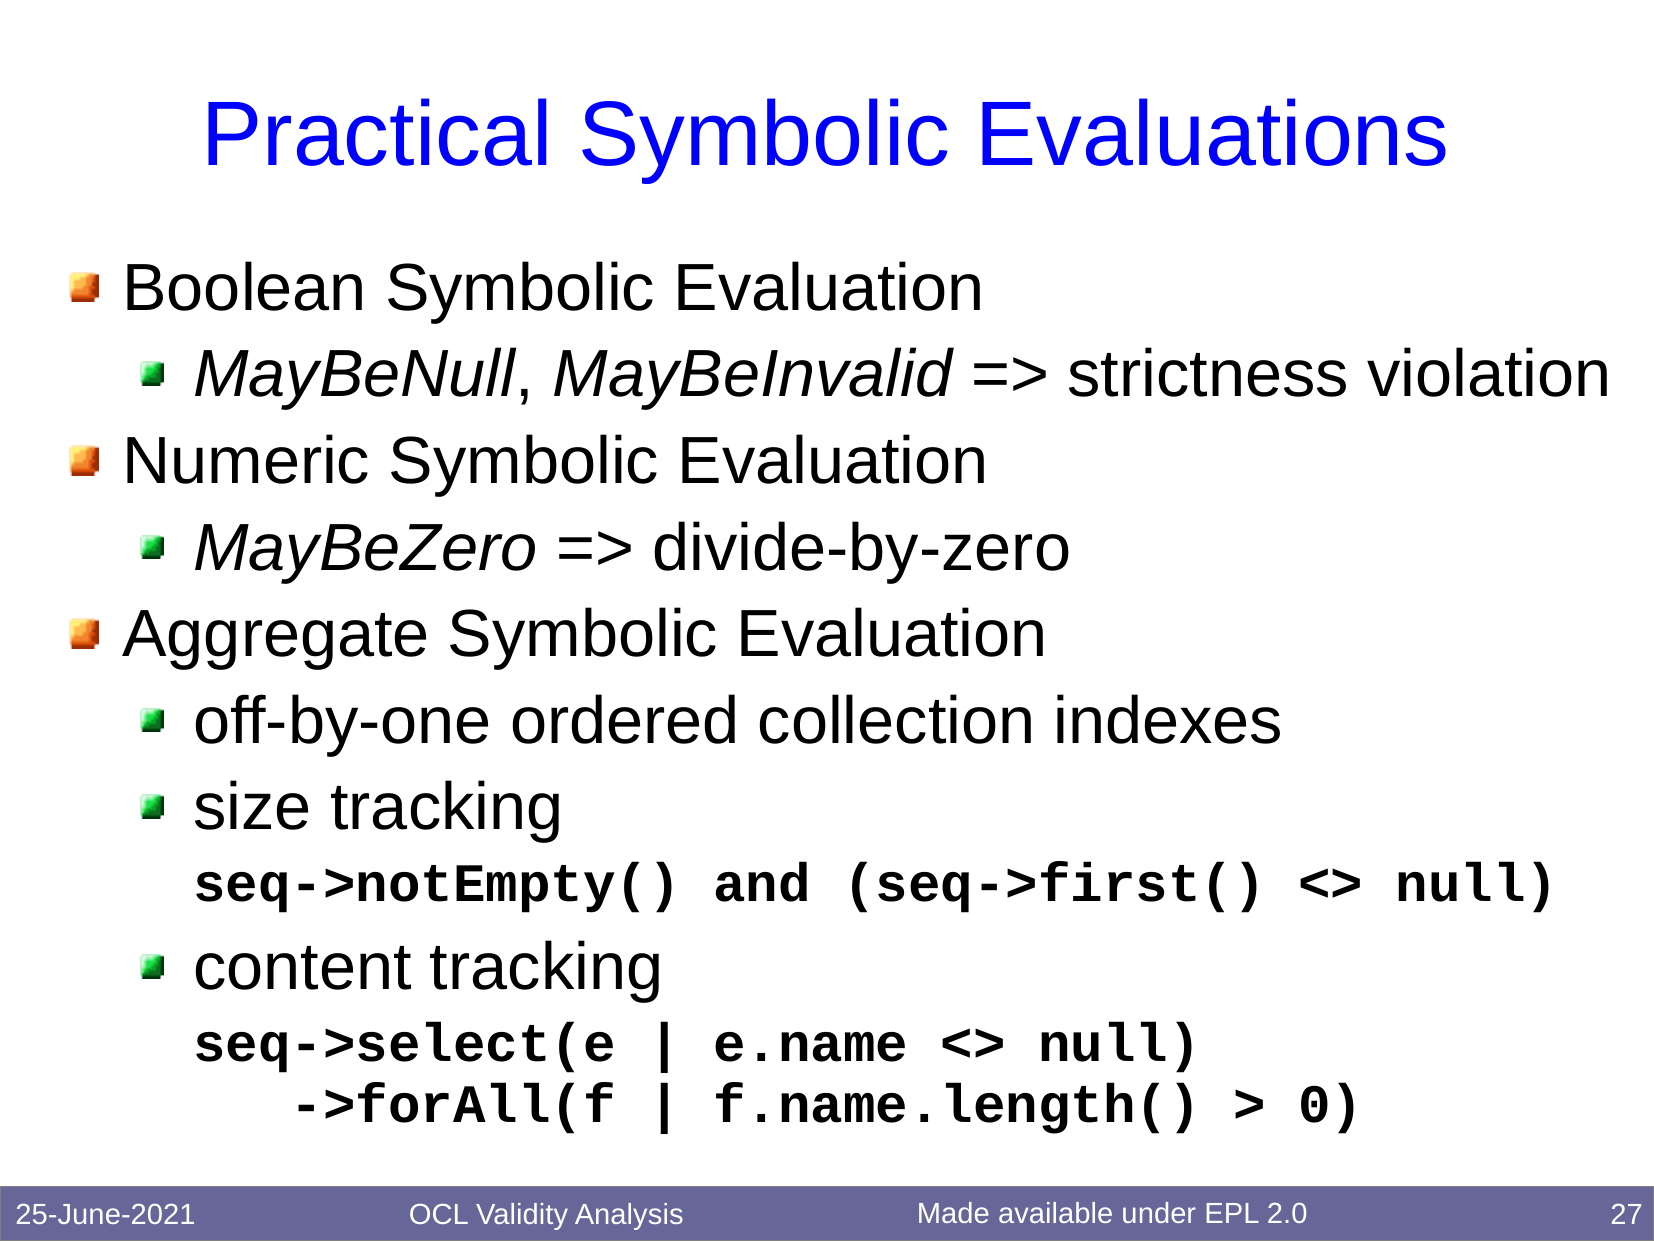

# Practical Symbolic Evaluations
Boolean Symbolic Evaluation
MayBeNull, MayBeInvalid => strictness violation
Numeric Symbolic Evaluation
MayBeZero => divide-by-zero
Aggregate Symbolic Evaluation
off-by-one ordered collection indexes
size tracking
seq->notEmpty() and (seq->first() <> null)
content tracking
seq->select(e | e.name <> null)
 ->forAll(f | f.name.length() > 0)
25-June-2021
OCL Validity Analysis
27